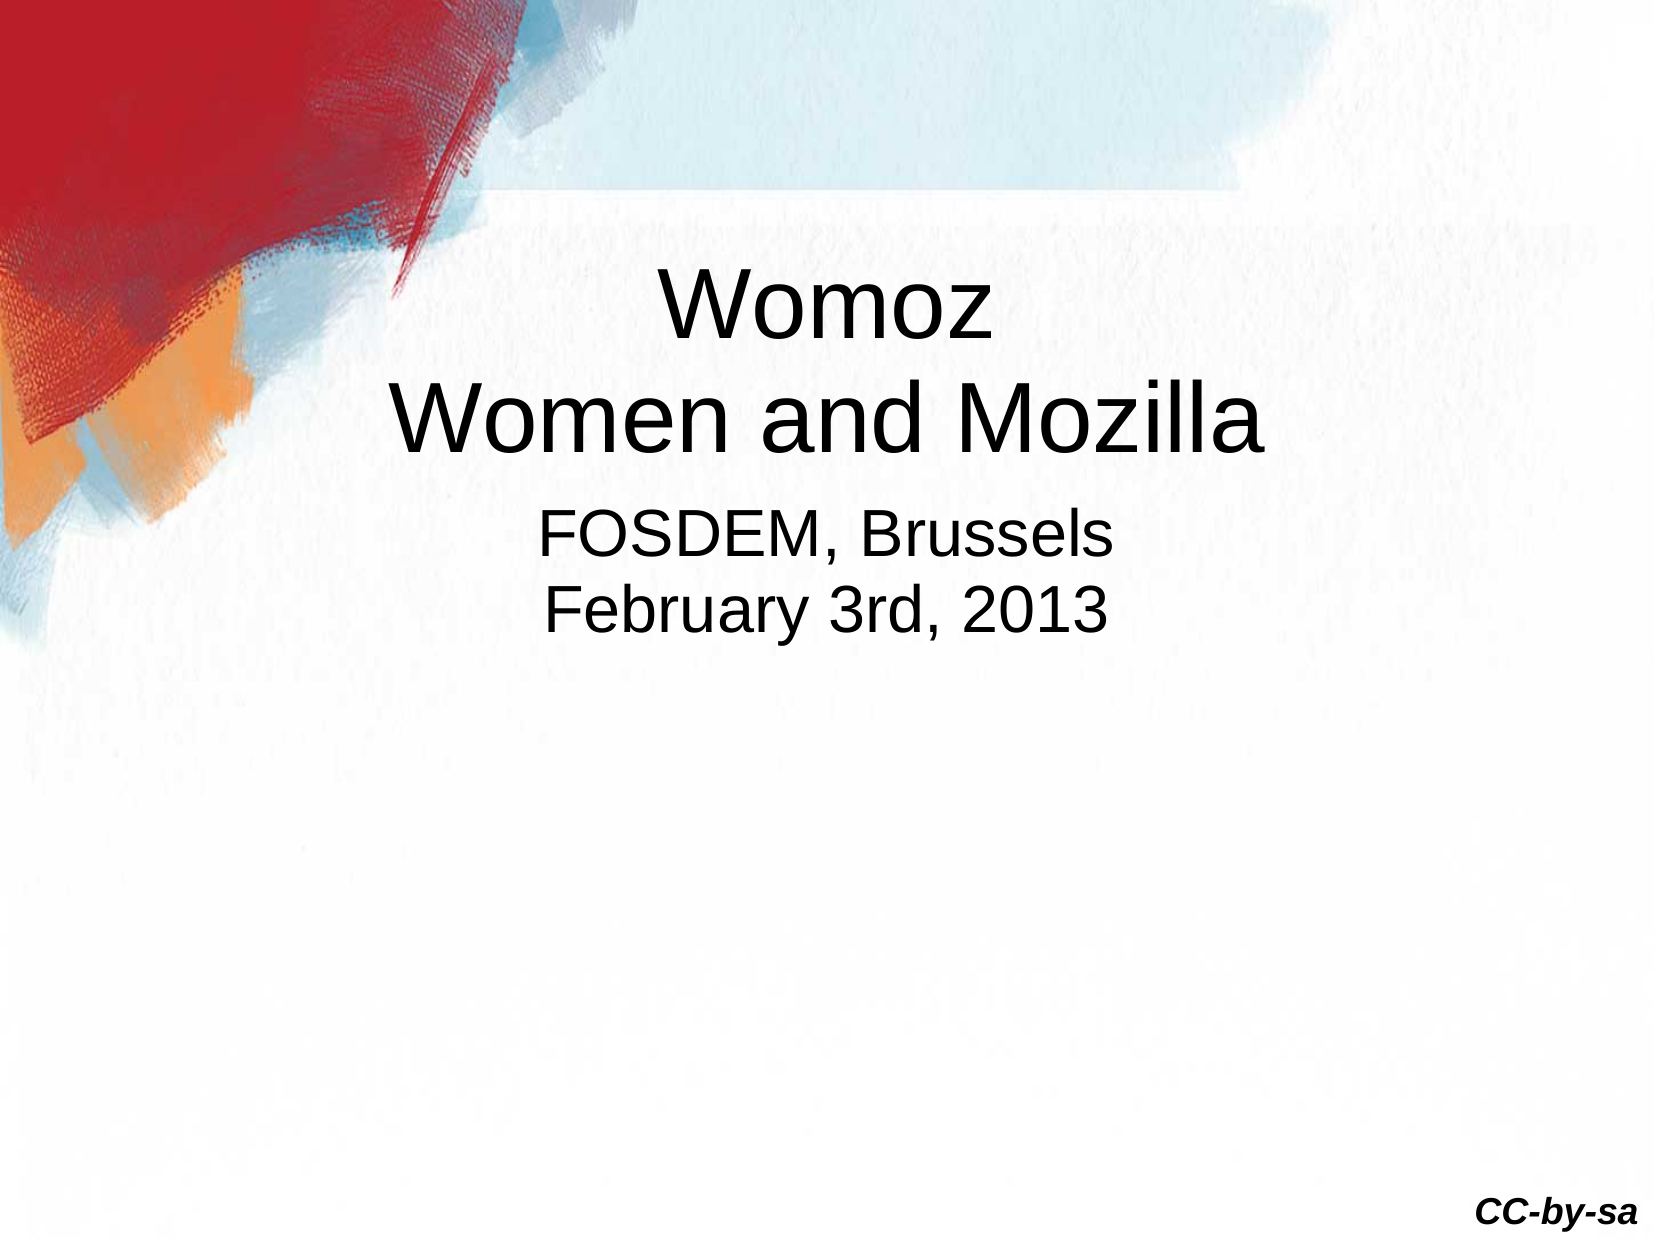

Womoz
Women and Mozilla
# FOSDEM, Brussels
February 3rd, 2013
CC-by-sa